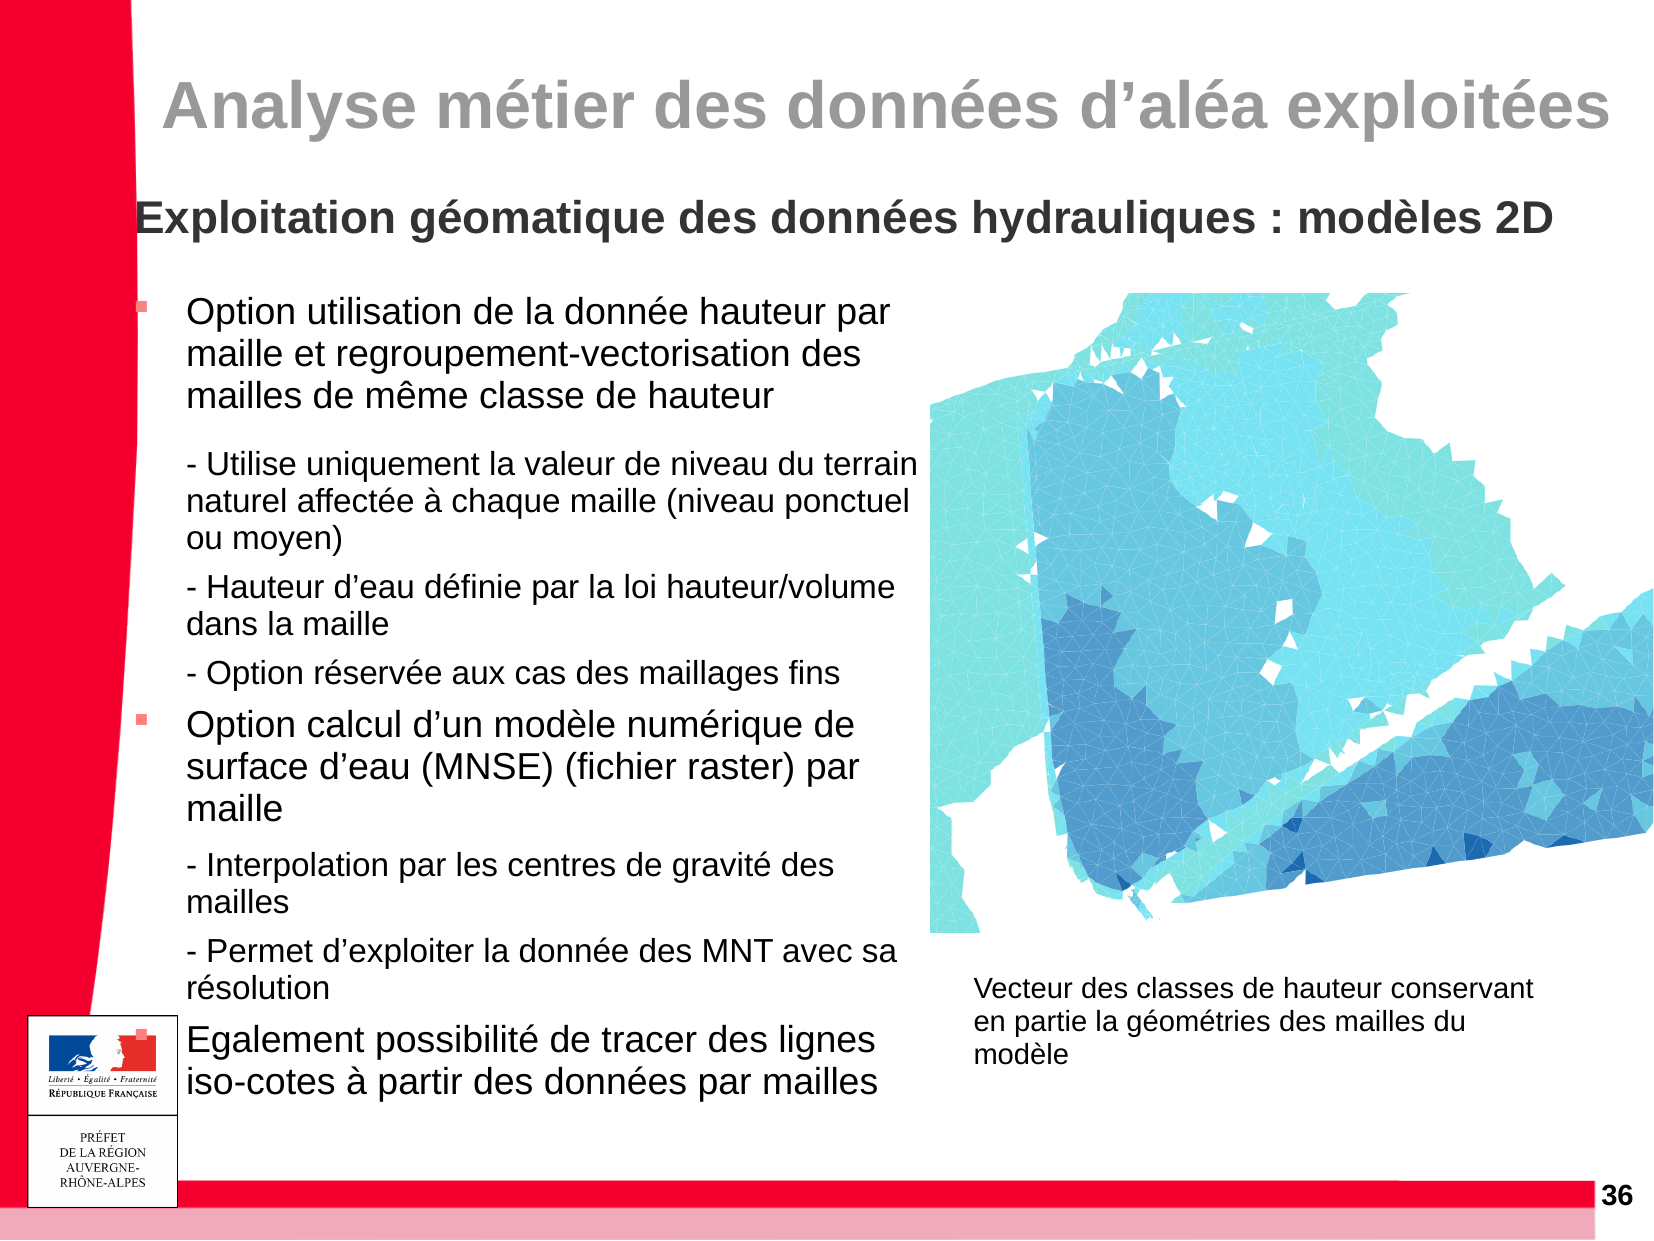

# Analyse métier des données d’aléa exploitées
Exploitation géomatique des données hydrauliques : modèles 2D
Option utilisation de la donnée hauteur par maille et regroupement-vectorisation des mailles de même classe de hauteur
- Utilise uniquement la valeur de niveau du terrain naturel affectée à chaque maille (niveau ponctuel ou moyen)
- Hauteur d’eau définie par la loi hauteur/volume dans la maille
- Option réservée aux cas des maillages fins
Option calcul d’un modèle numérique de surface d’eau (MNSE) (fichier raster) par maille
- Interpolation par les centres de gravité des mailles
- Permet d’exploiter la donnée des MNT avec sa résolution
Egalement possibilité de tracer des lignes iso-cotes à partir des données par mailles
Vecteur des classes de hauteur conservant en partie la géométries des mailles du modèle
36